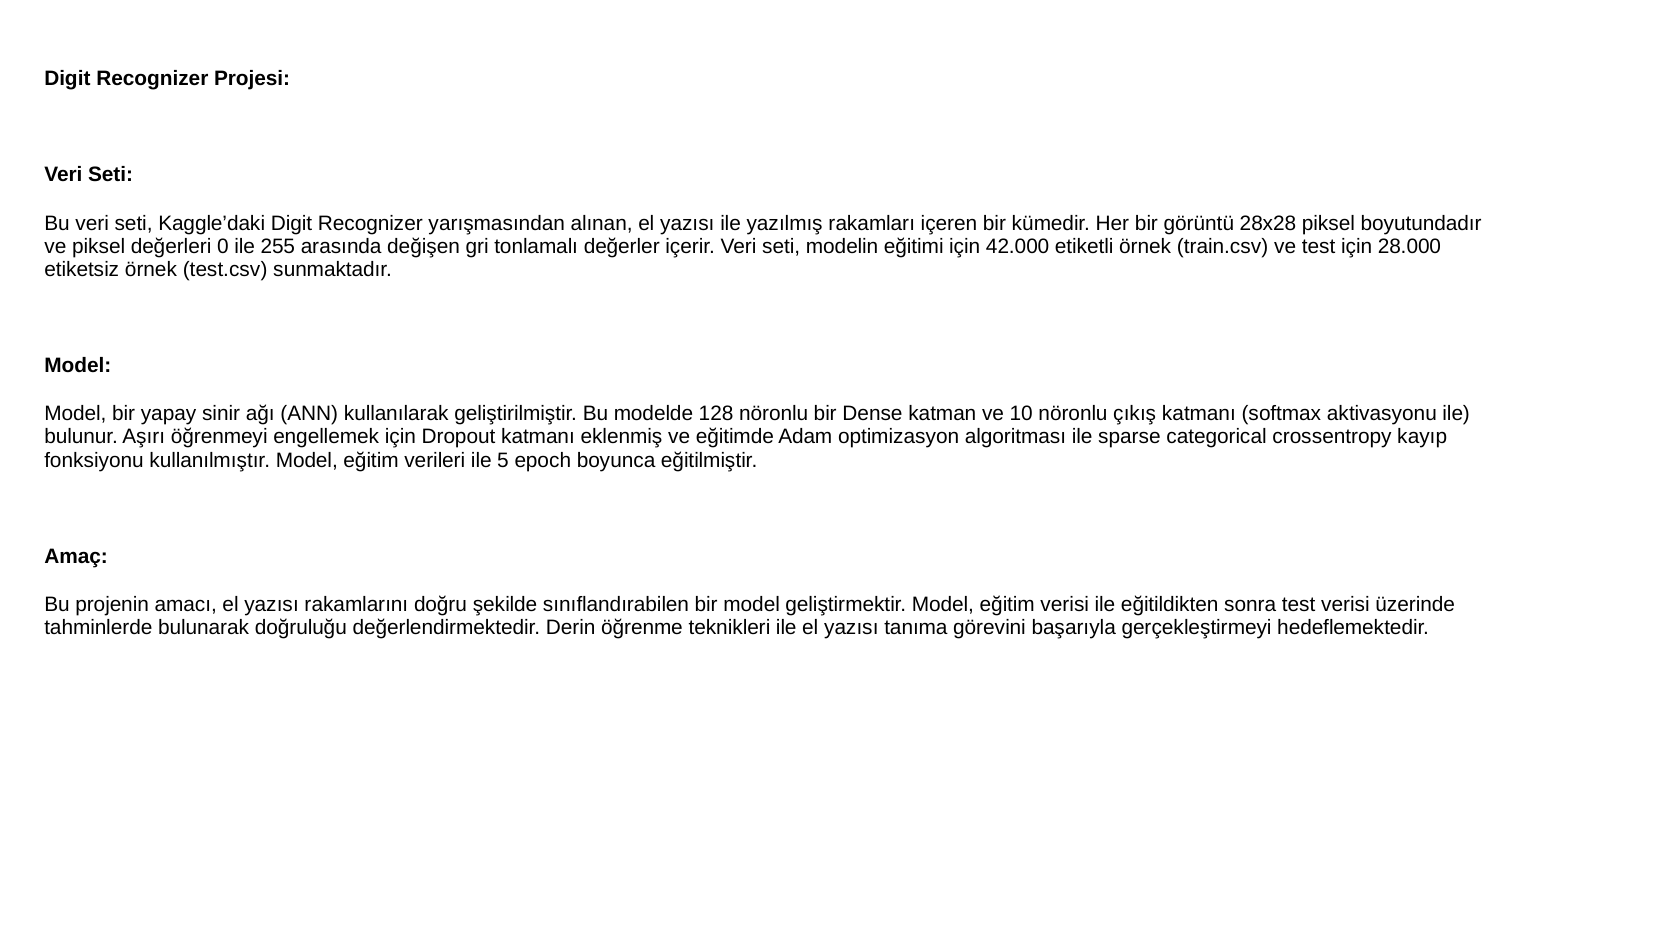

Digit Recognizer Projesi:
Veri Seti:
Bu veri seti, Kaggle’daki Digit Recognizer yarışmasından alınan, el yazısı ile yazılmış rakamları içeren bir kümedir. Her bir görüntü 28x28 piksel boyutundadır ve piksel değerleri 0 ile 255 arasında değişen gri tonlamalı değerler içerir. Veri seti, modelin eğitimi için 42.000 etiketli örnek (train.csv) ve test için 28.000 etiketsiz örnek (test.csv) sunmaktadır.
Model:
Model, bir yapay sinir ağı (ANN) kullanılarak geliştirilmiştir. Bu modelde 128 nöronlu bir Dense katman ve 10 nöronlu çıkış katmanı (softmax aktivasyonu ile) bulunur. Aşırı öğrenmeyi engellemek için Dropout katmanı eklenmiş ve eğitimde Adam optimizasyon algoritması ile sparse categorical crossentropy kayıp fonksiyonu kullanılmıştır. Model, eğitim verileri ile 5 epoch boyunca eğitilmiştir.
Amaç:
Bu projenin amacı, el yazısı rakamlarını doğru şekilde sınıflandırabilen bir model geliştirmektir. Model, eğitim verisi ile eğitildikten sonra test verisi üzerinde tahminlerde bulunarak doğruluğu değerlendirmektedir. Derin öğrenme teknikleri ile el yazısı tanıma görevini başarıyla gerçekleştirmeyi hedeflemektedir.